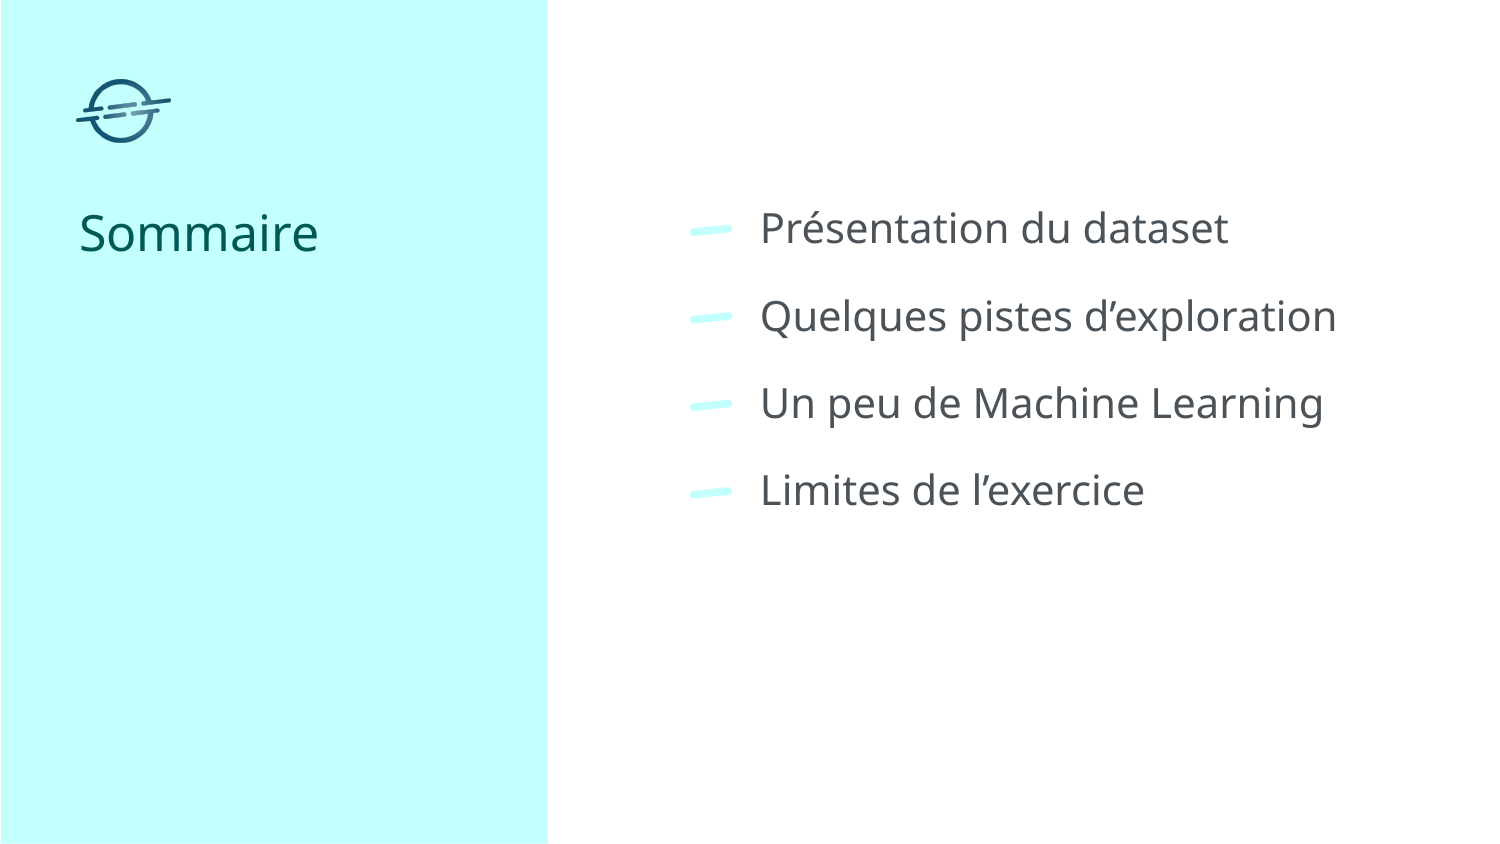

# Sommaire
Présentation du dataset
Quelques pistes d’exploration
Un peu de Machine Learning
Limites de l’exercice